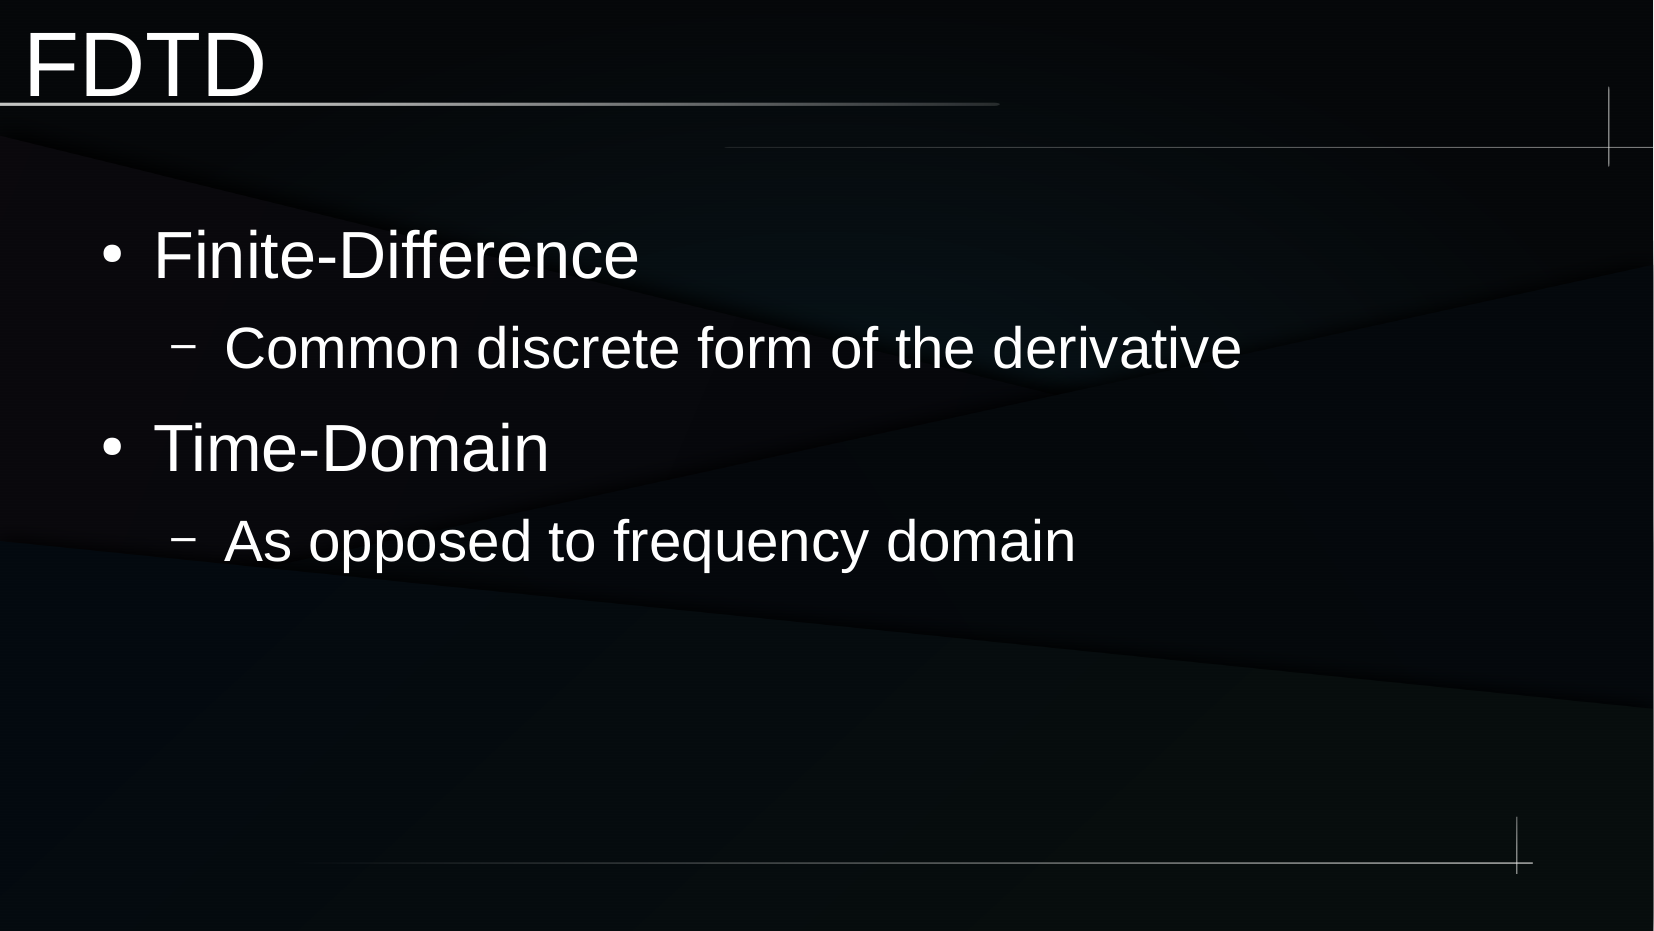

# FDTD
Finite-Difference
Common discrete form of the derivative
Time-Domain
As opposed to frequency domain